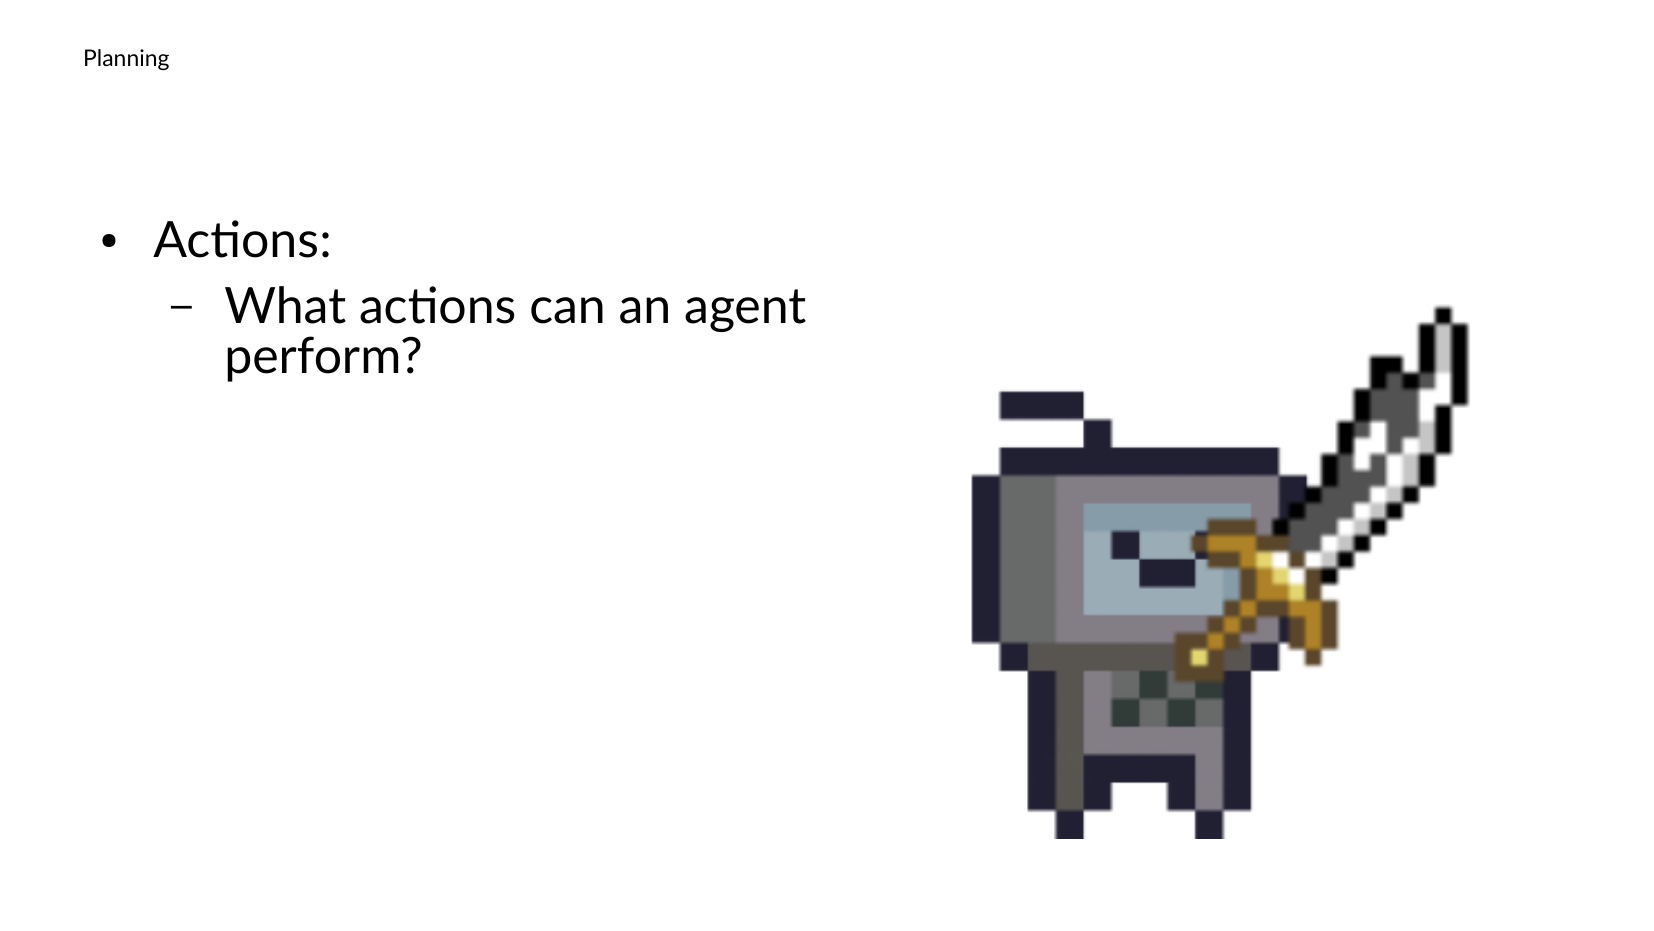

# Planning
Actions:
What actions can an agent perform?